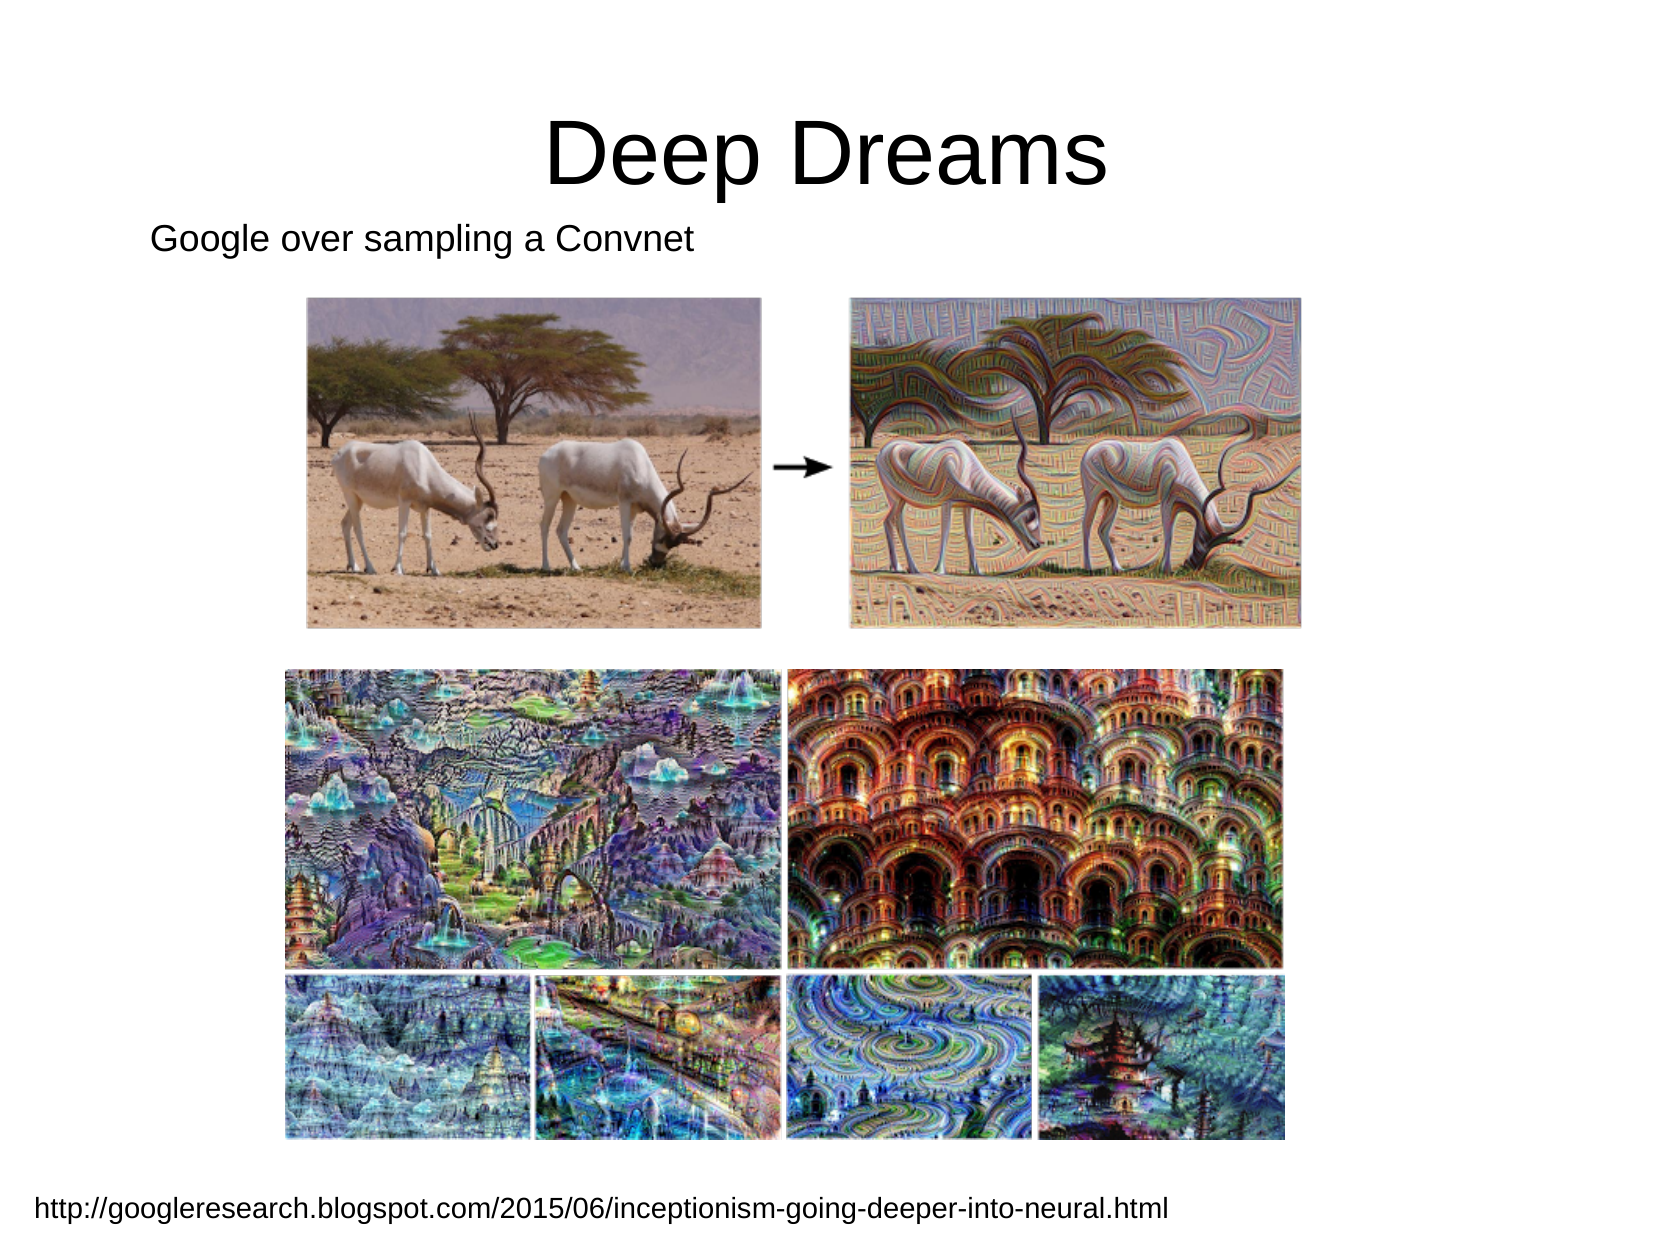

# Deep Dreams
Google over sampling a Convnet
http://googleresearch.blogspot.com/2015/06/inceptionism-going-deeper-into-neural.html